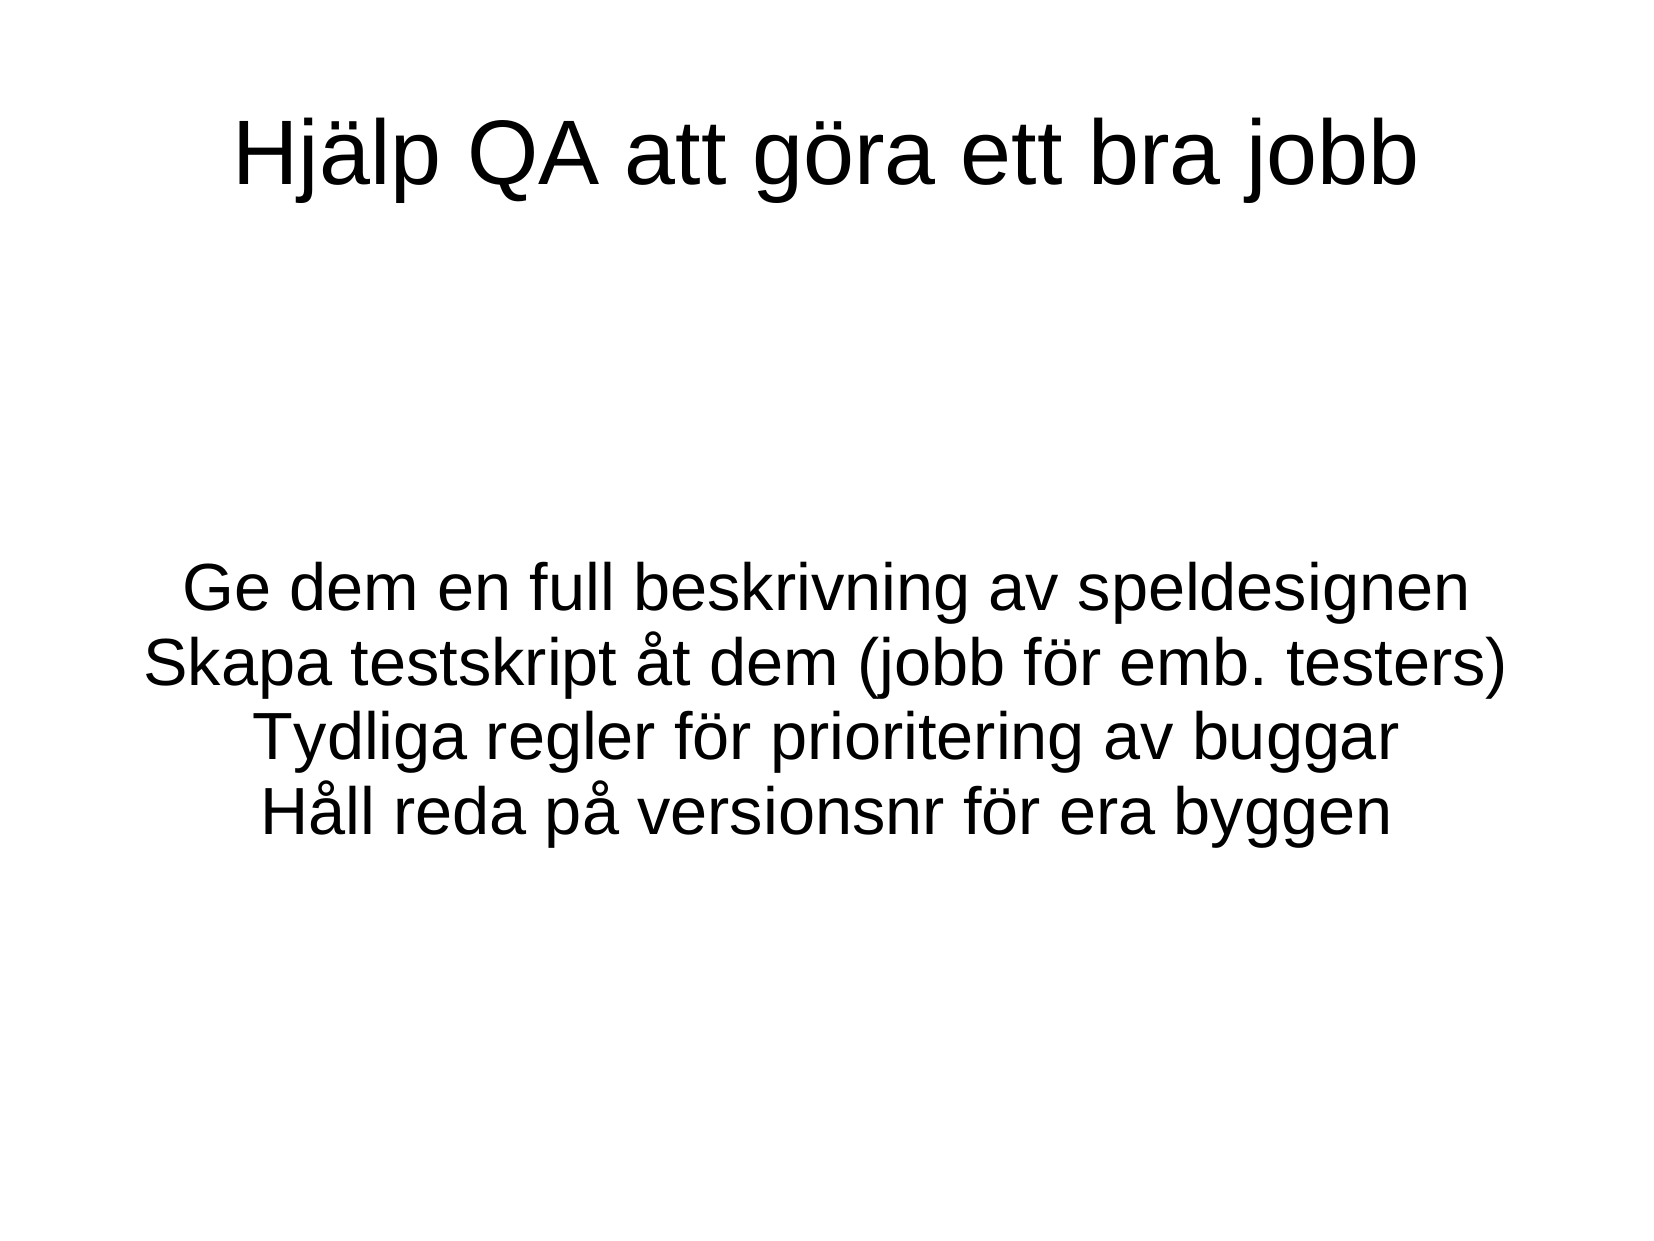

# Hjälp QA att göra ett bra jobb
Ge dem en full beskrivning av speldesignen
Skapa testskript åt dem (jobb för emb. testers)
Tydliga regler för prioritering av buggar
Håll reda på versionsnr för era byggen